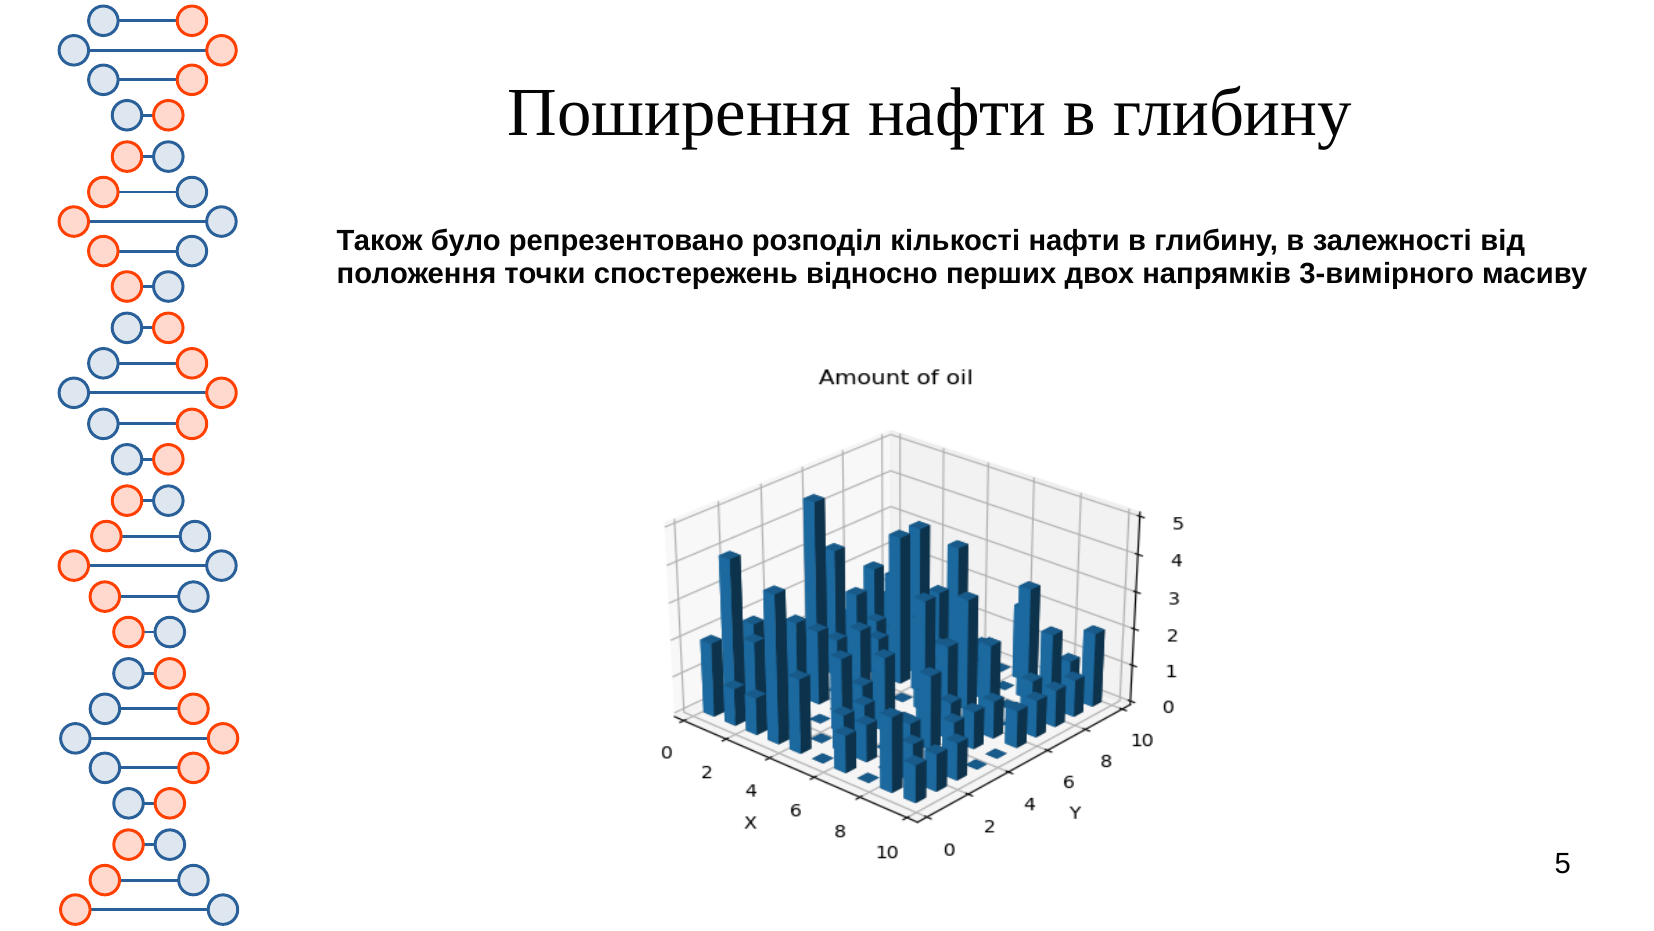

# Поширення нафти в глибину
Також було репрезентовано розподіл кількості нафти в глибину, в залежності від положення точки спостережень відносно перших двох напрямків 3-вимірного масиву
5